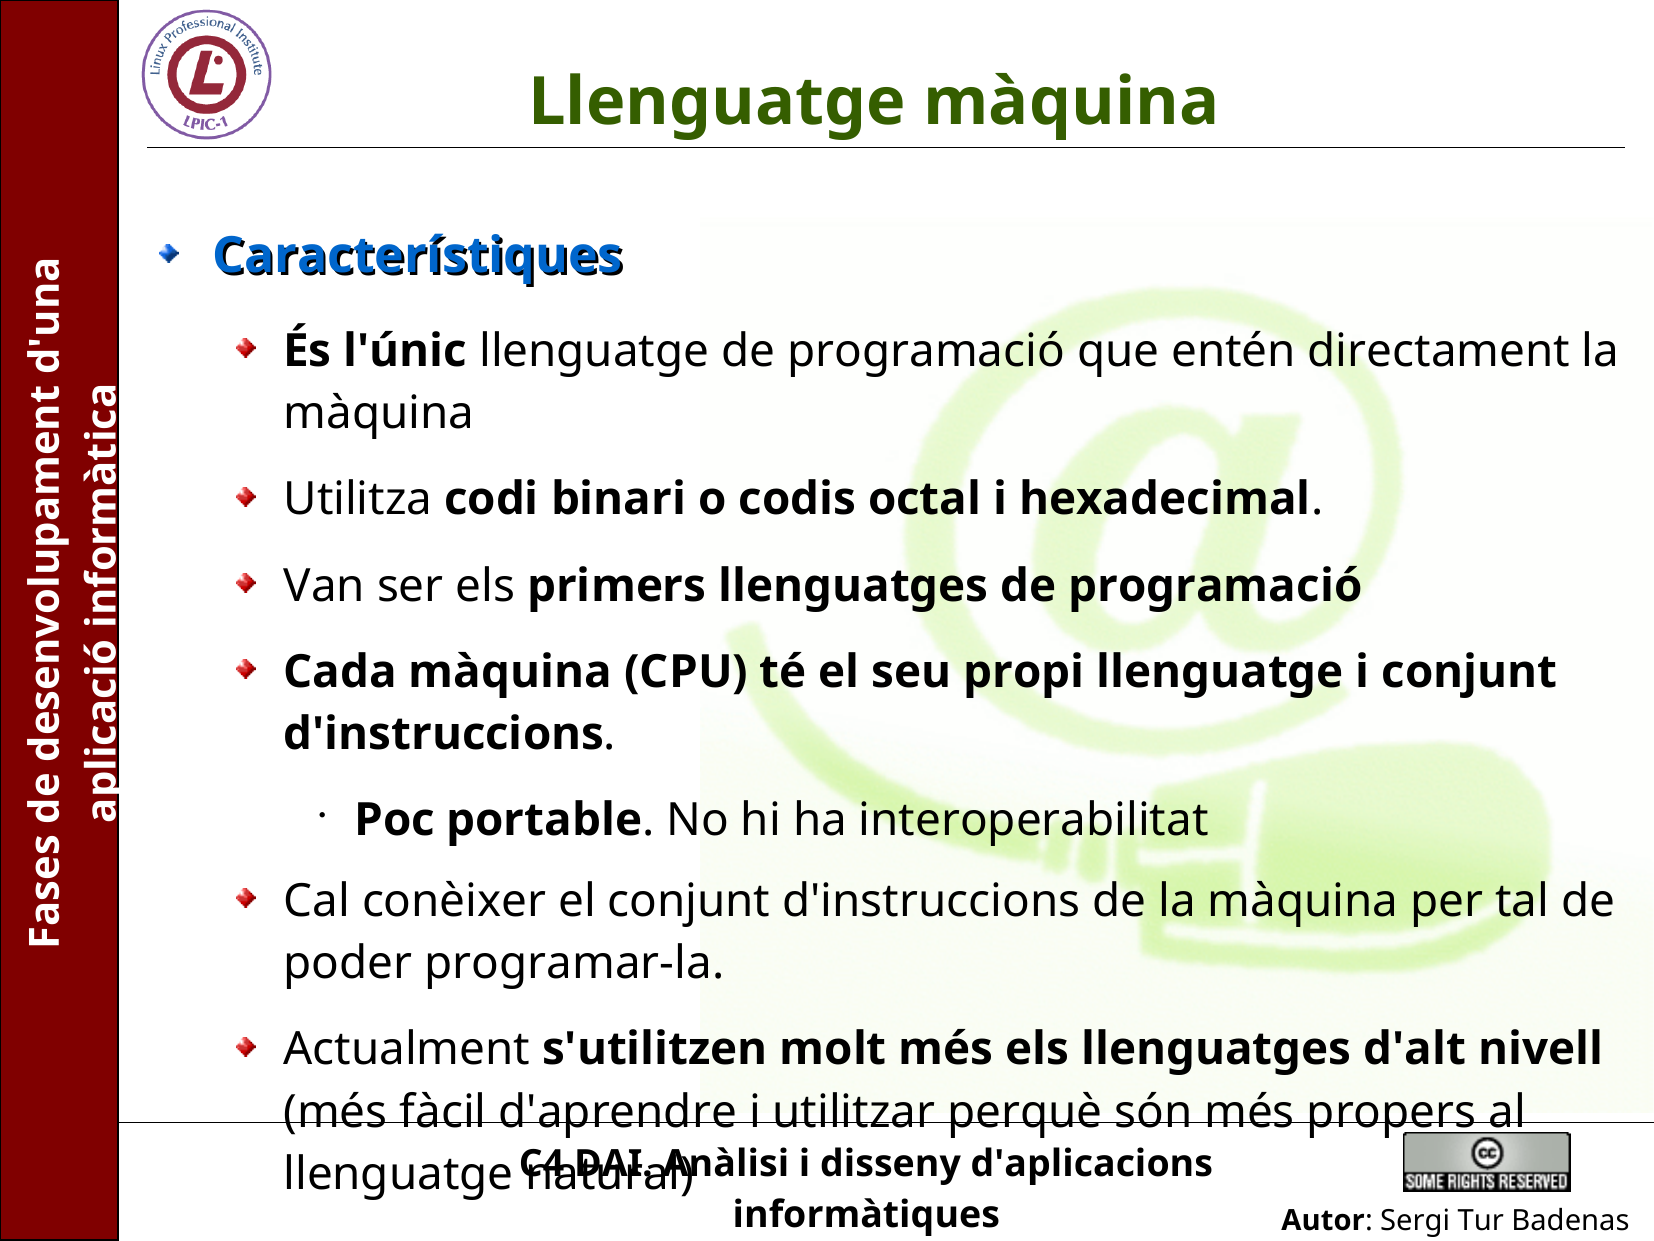

# Llenguatge màquina
Característiques
És l'únic llenguatge de programació que entén directament la màquina
Utilitza codi binari o codis octal i hexadecimal.
Van ser els primers llenguatges de programació
Cada màquina (CPU) té el seu propi llenguatge i conjunt d'instruccions.
Poc portable. No hi ha interoperabilitat
Cal conèixer el conjunt d'instruccions de la màquina per tal de poder programar-la.
Actualment s'utilitzen molt més els llenguatges d'alt nivell (més fàcil d'aprendre i utilitzar perquè són més propers al llenguatge natural)